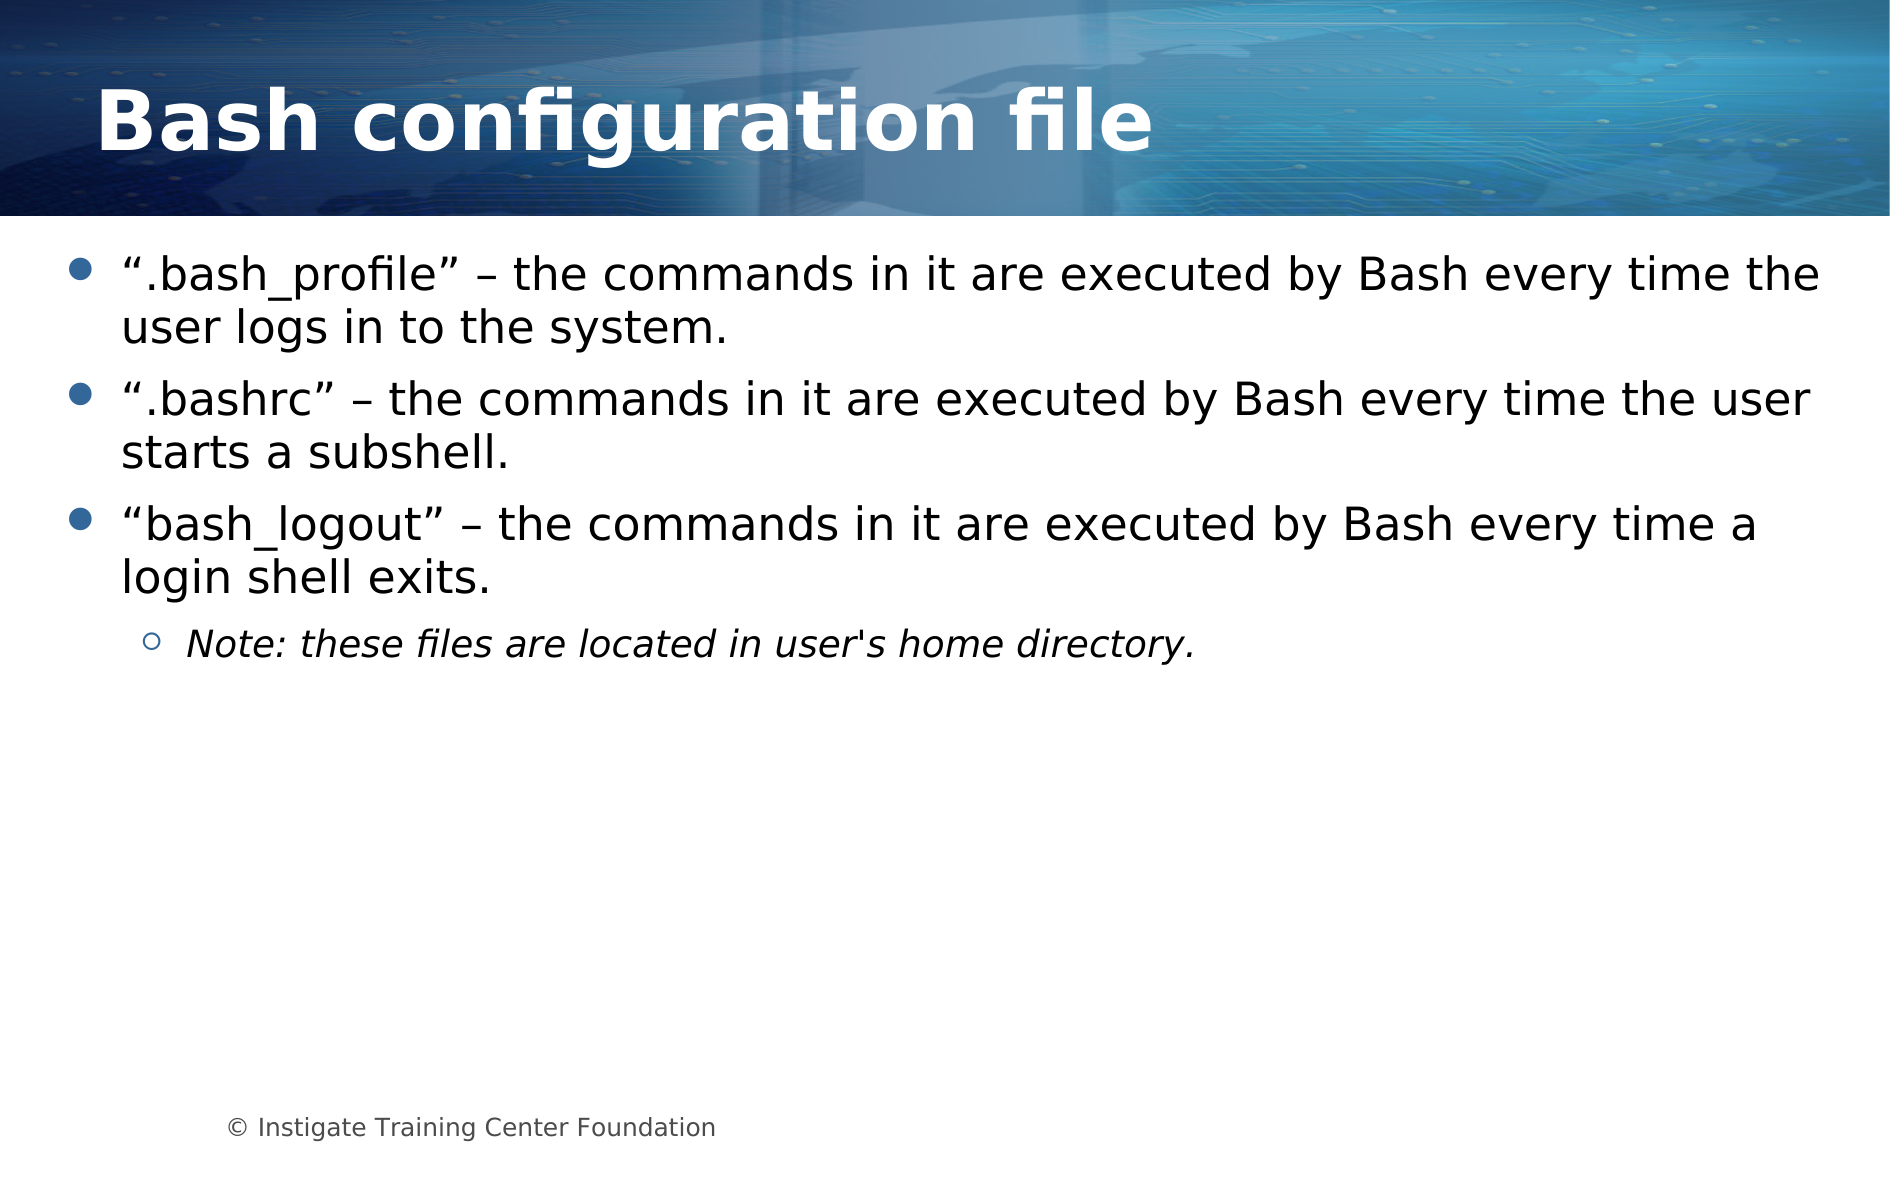

# Bash configuration file
“.bash_profile” – the commands in it are executed by Bash every time the user logs in to the system.
“.bashrc” – the commands in it are executed by Bash every time the user starts a subshell.
“bash_logout” – the commands in it are executed by Bash every time a login shell exits.
Note: these files are located in user's home directory.